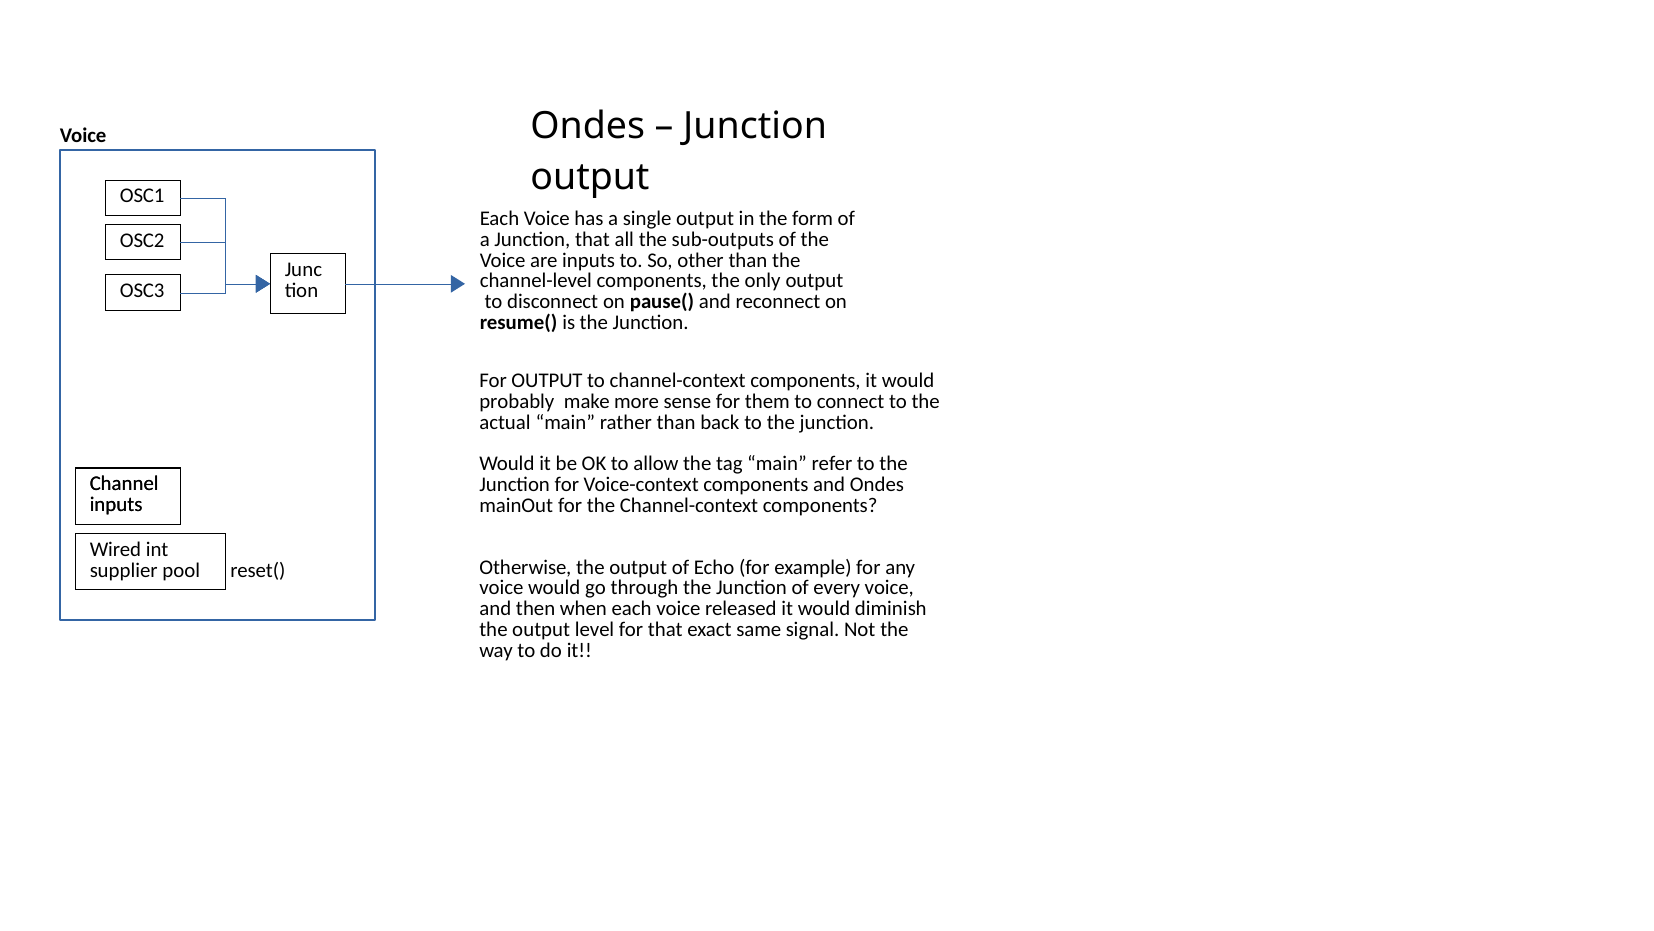

Ondes – Junction output
Voice
OSC1
Each Voice has a single output in the form of a Junction, that all the sub-outputs of the Voice are inputs to. So, other than the channel-level components, the only output
 to disconnect on pause() and reconnect on resume() is the Junction.
OSC2
Junction
OSC3
For OUTPUT to channel-context components, it would probably make more sense for them to connect to the actual “main” rather than back to the junction.
Would it be OK to allow the tag “main” refer to the Junction for Voice-context components and Ondes mainOut for the Channel-context components?
Otherwise, the output of Echo (for example) for any voice would go through the Junction of every voice, and then when each voice released it would diminish the output level for that exact same signal. Not the way to do it!!
Channel inputs
Channel inputs
Wired int supplier pool
reset()